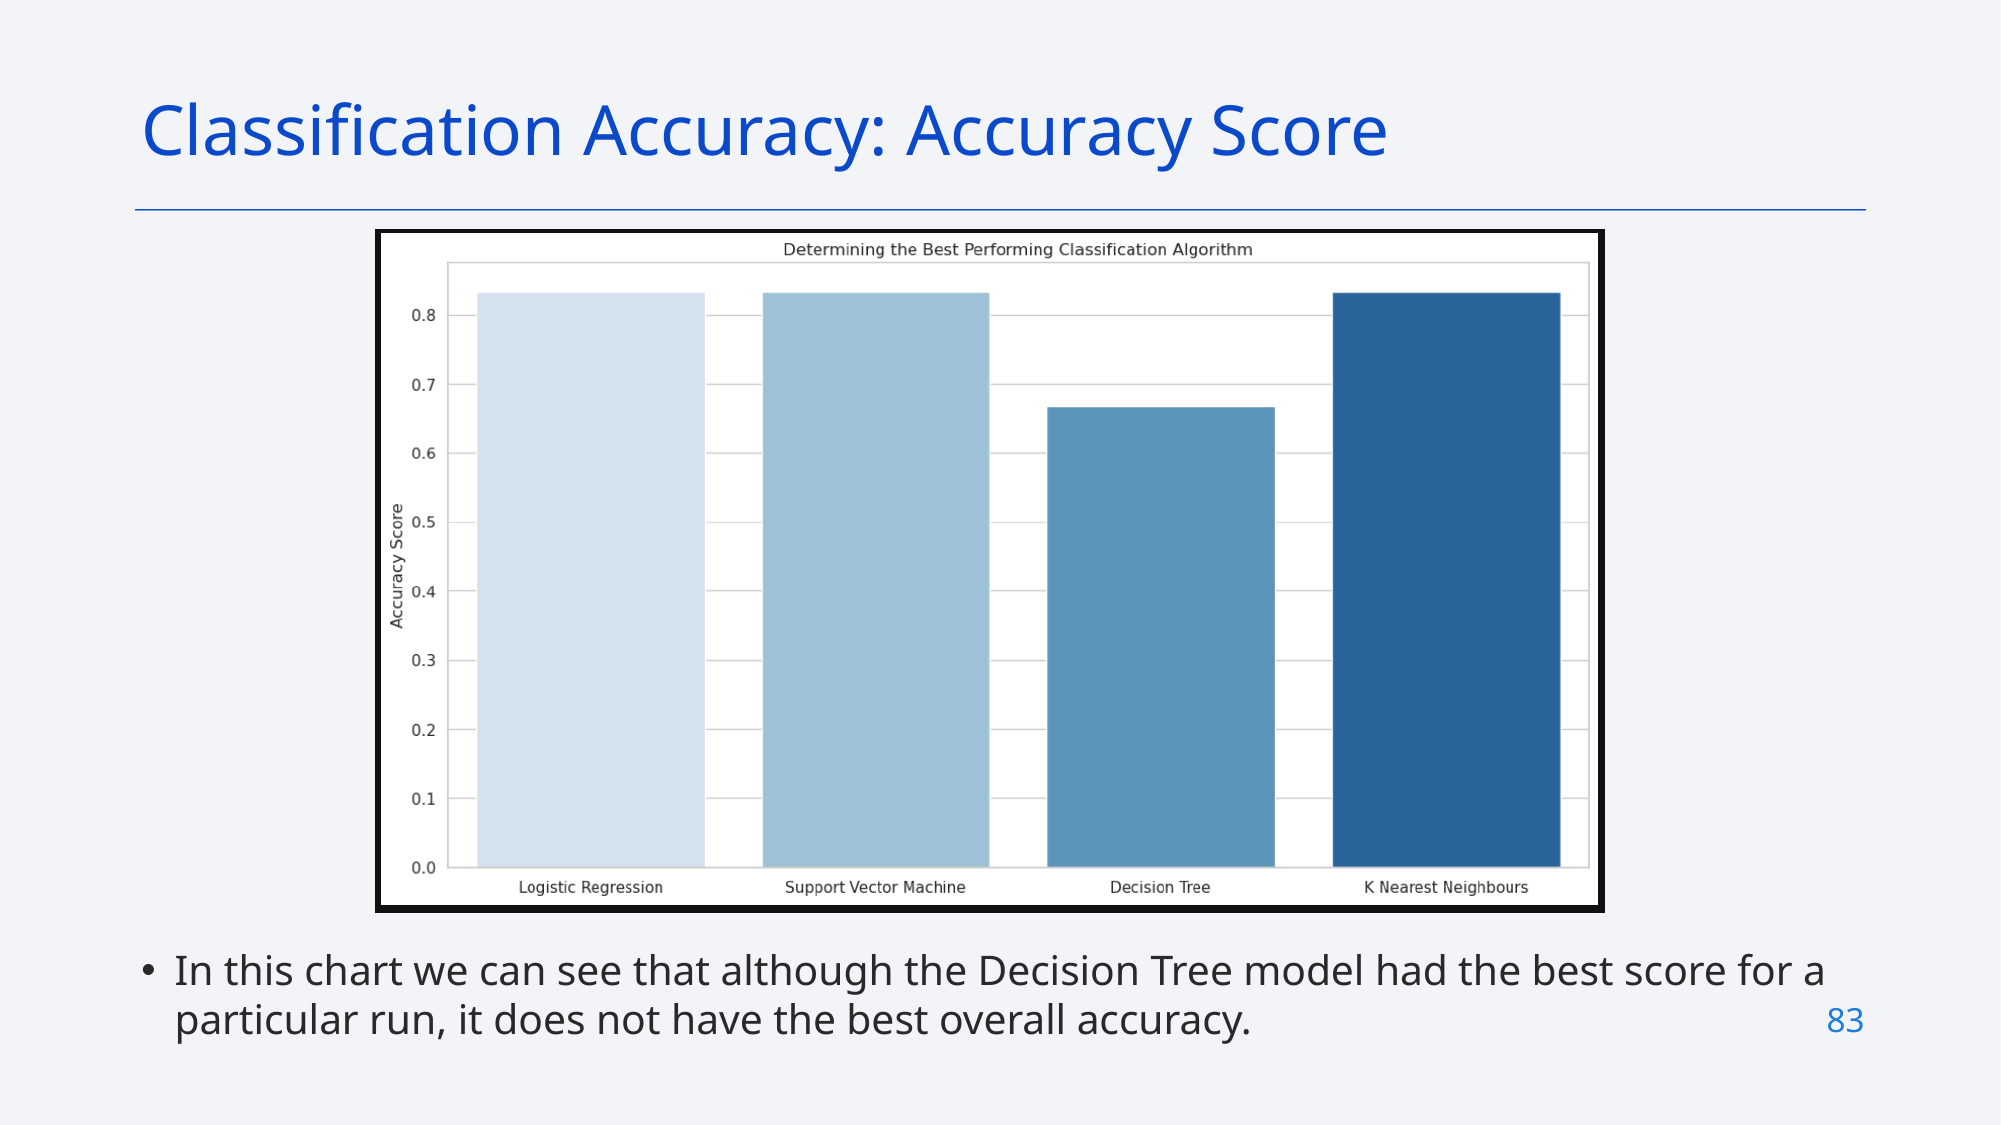

Classification Accuracy: Accuracy Score
# In this chart we can see that although the Decision Tree model had the best score for a particular run, it does not have the best overall accuracy.
83